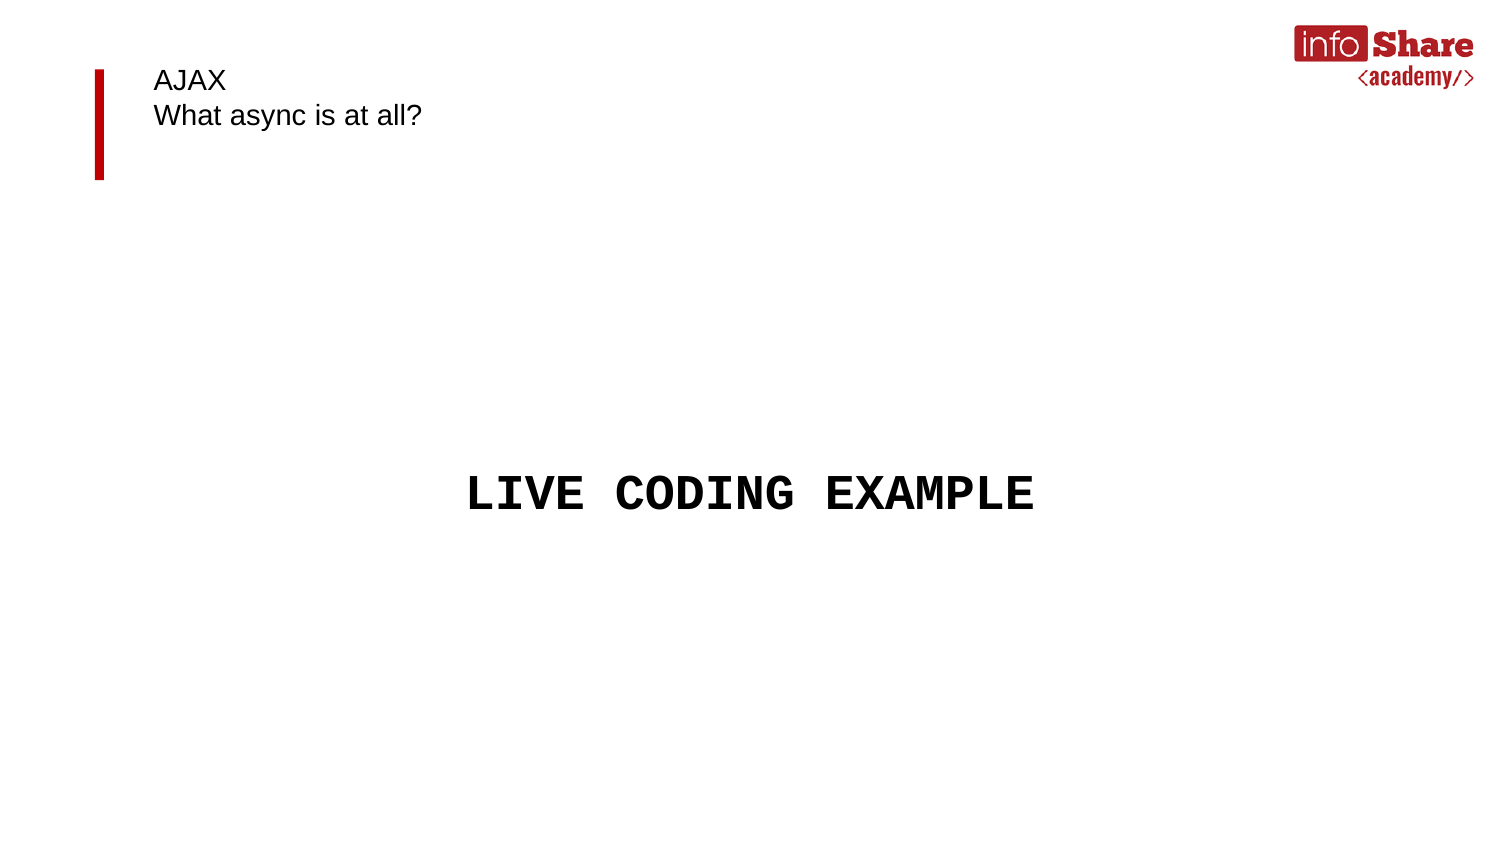

# AJAX What async is at all?
LIVE CODING EXAMPLE